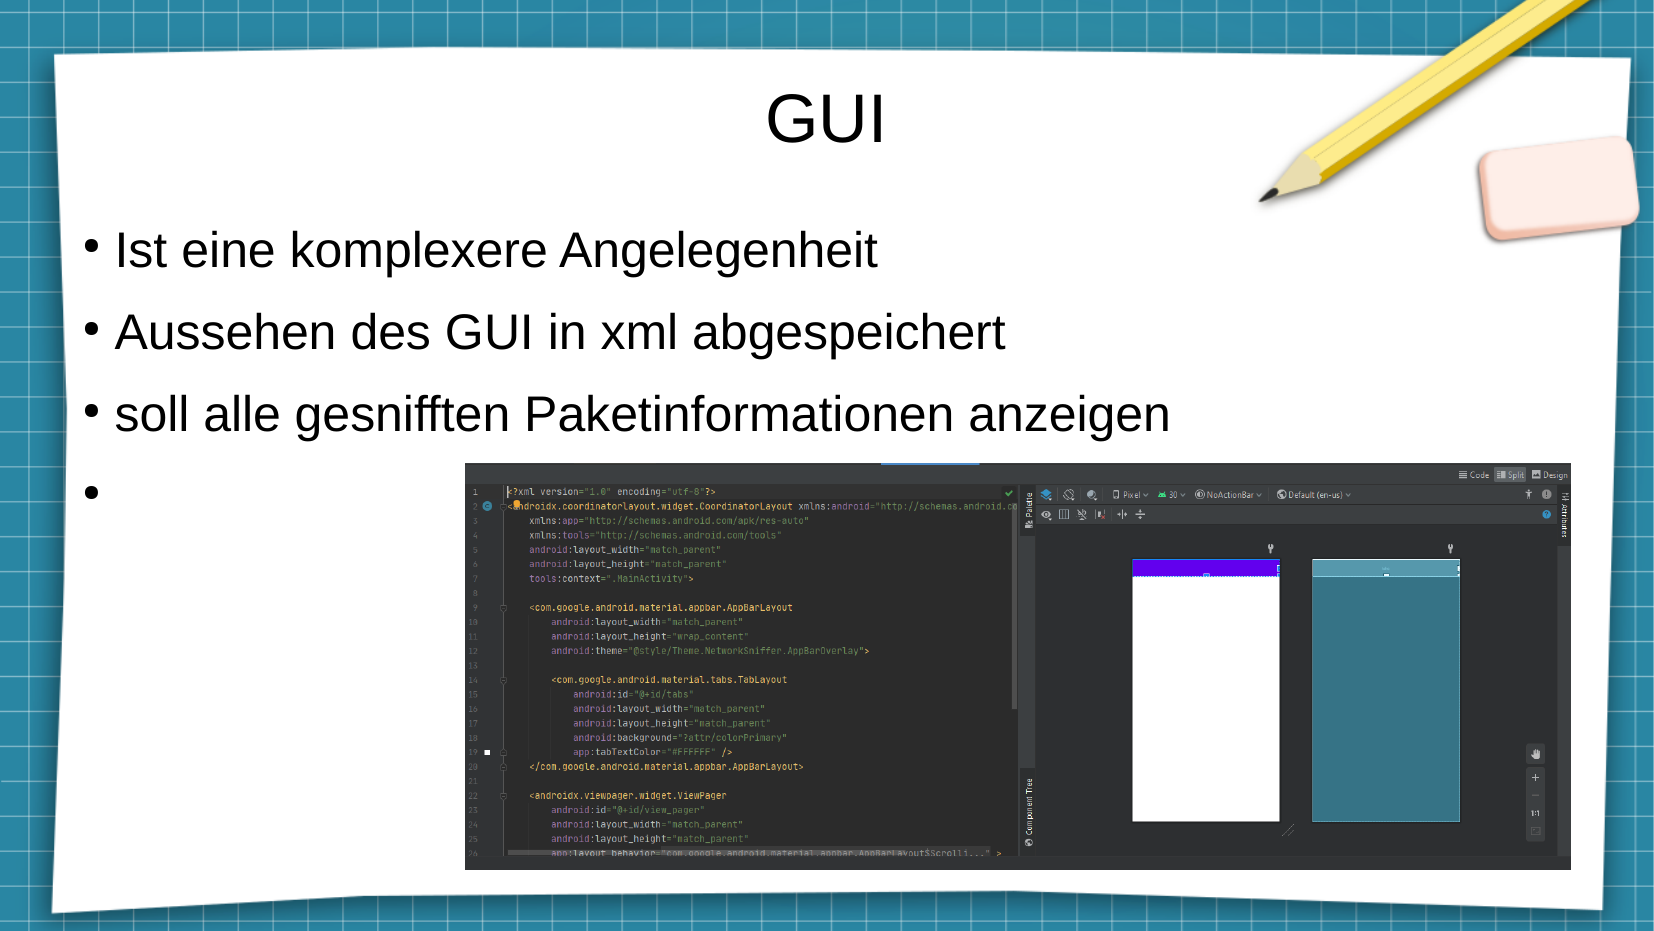

# GUI
 Ist eine komplexere Angelegenheit
 Aussehen des GUI in xml abgespeichert
 soll alle gesnifften Paketinformationen anzeigen